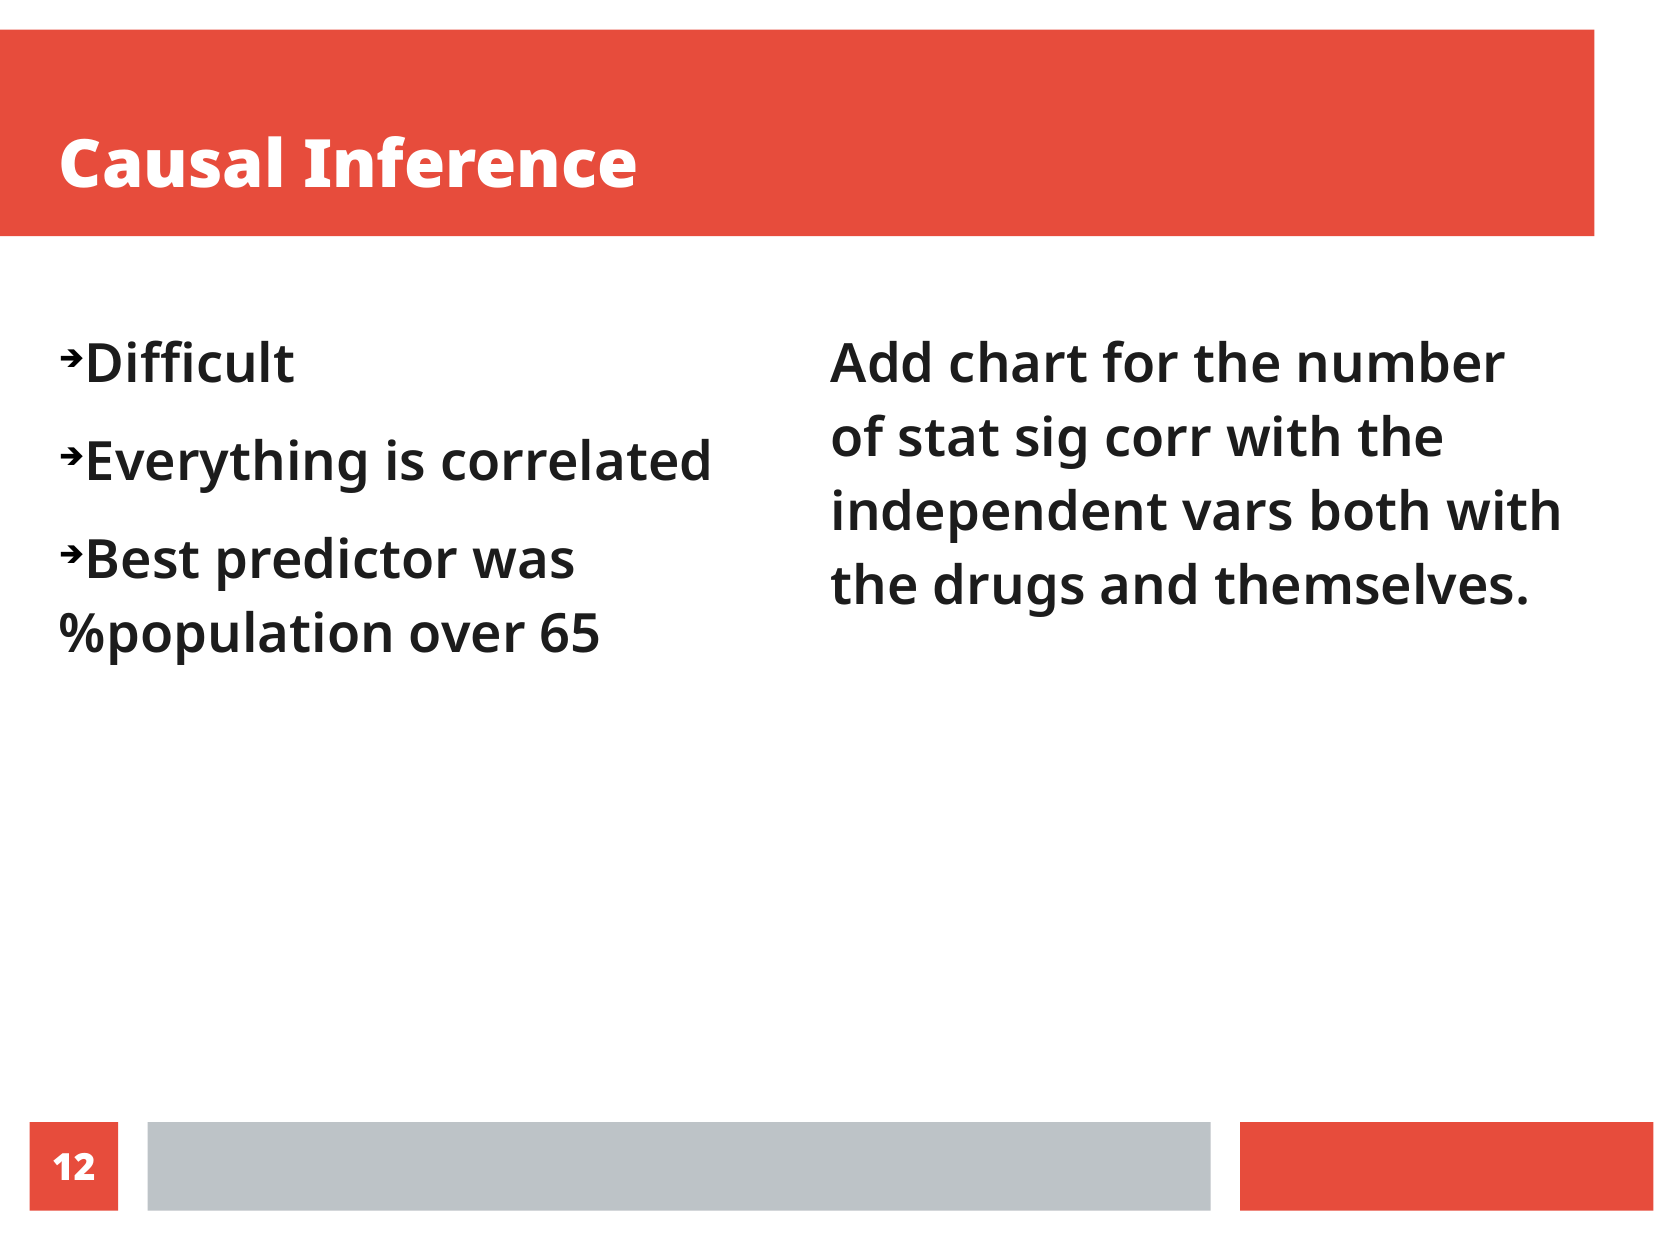

# Causal Inference
Difficult
Everything is correlated
Best predictor was %population over 65
Add chart for the number of stat sig corr with the independent vars both with the drugs and themselves.
12